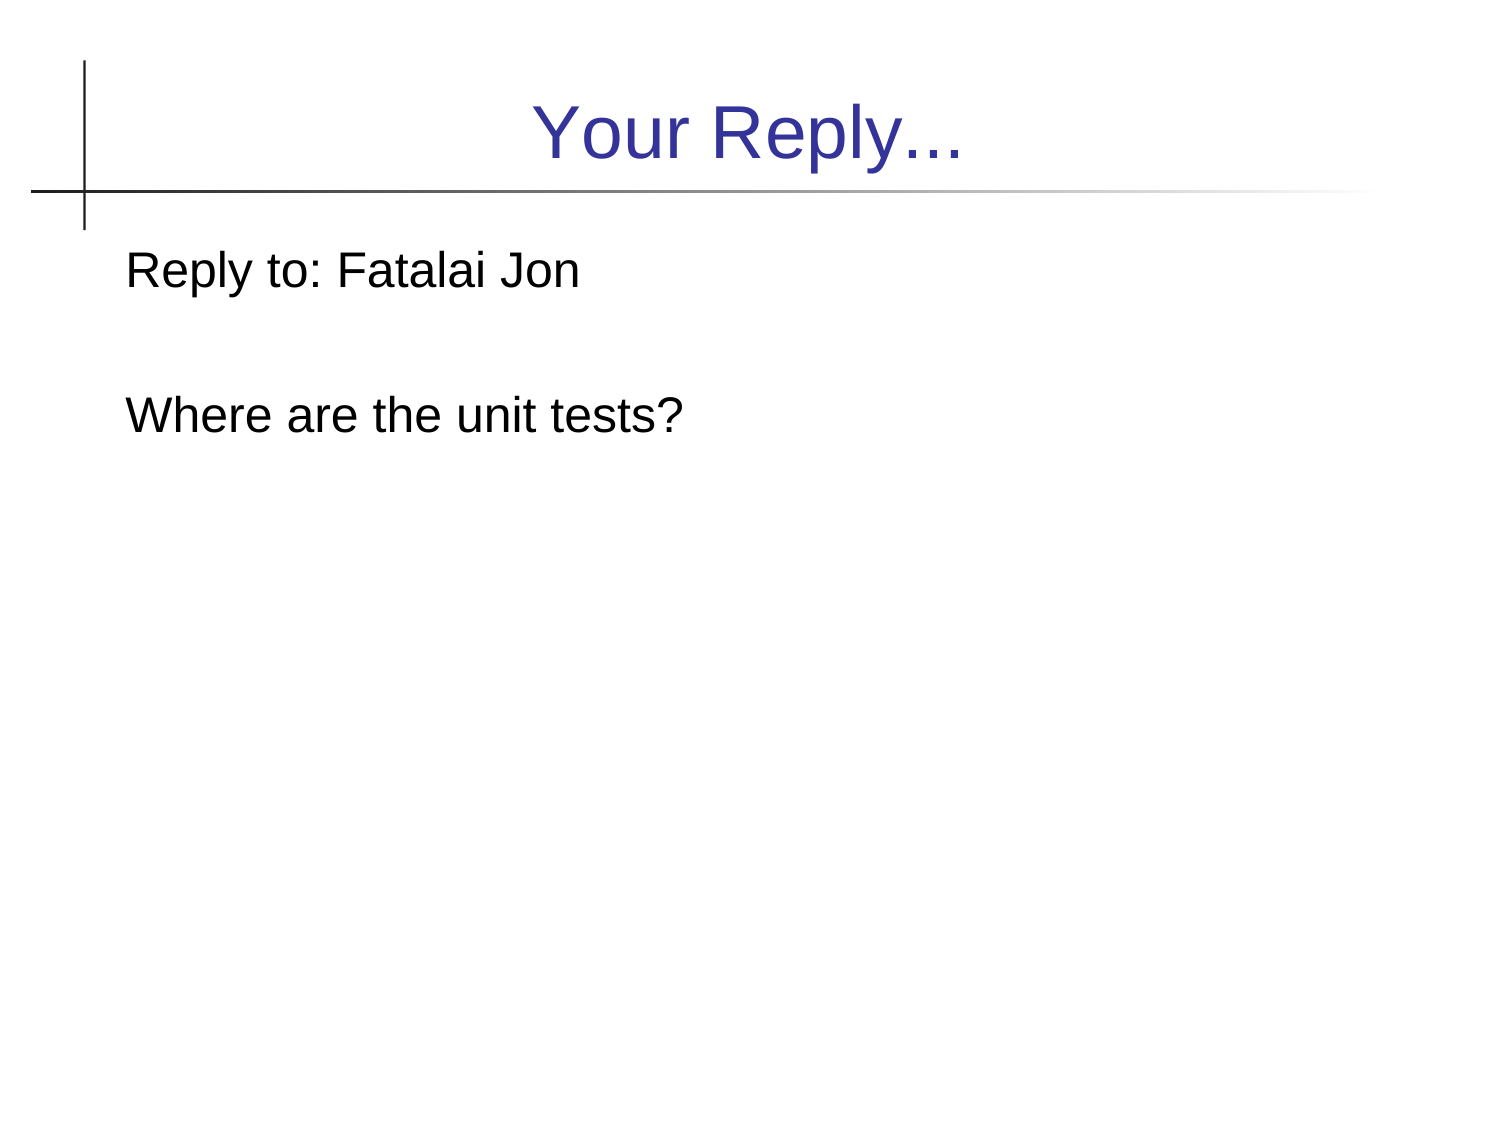

# Your Reply...
Reply to: Fatalai Jon
Where are the unit tests?